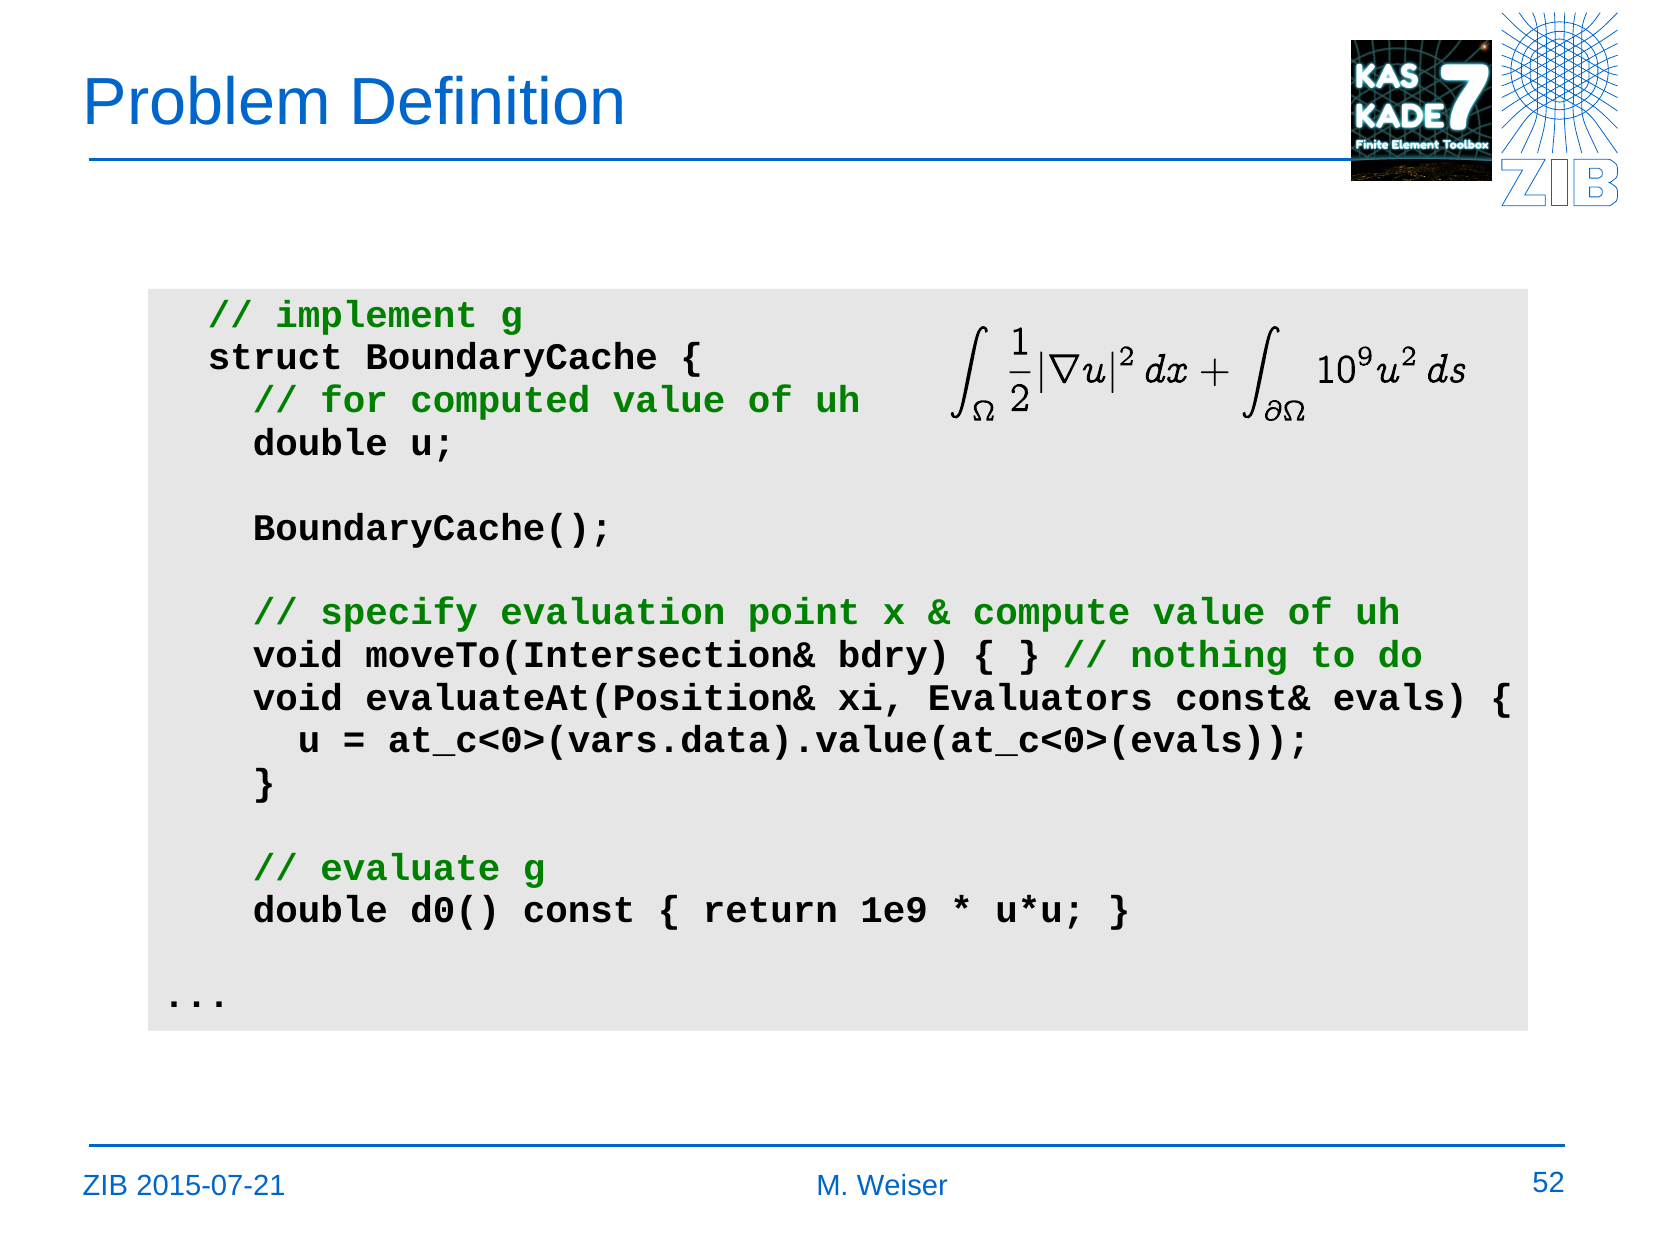

# Problem Definition
 // implement g
 struct BoundaryCache {
 // for computed value of uh
 double u;
 BoundaryCache();
 // specify evaluation point x & compute value of uh
 void moveTo(Intersection& bdry) { } // nothing to do
 void evaluateAt(Position& xi, Evaluators const& evals) {
 u = at_c<0>(vars.data).value(at_c<0>(evals));
 }
 // evaluate g
 double d0() const { return 1e9 * u*u; }
...
52
ZIB 2015-07-21
M. Weiser